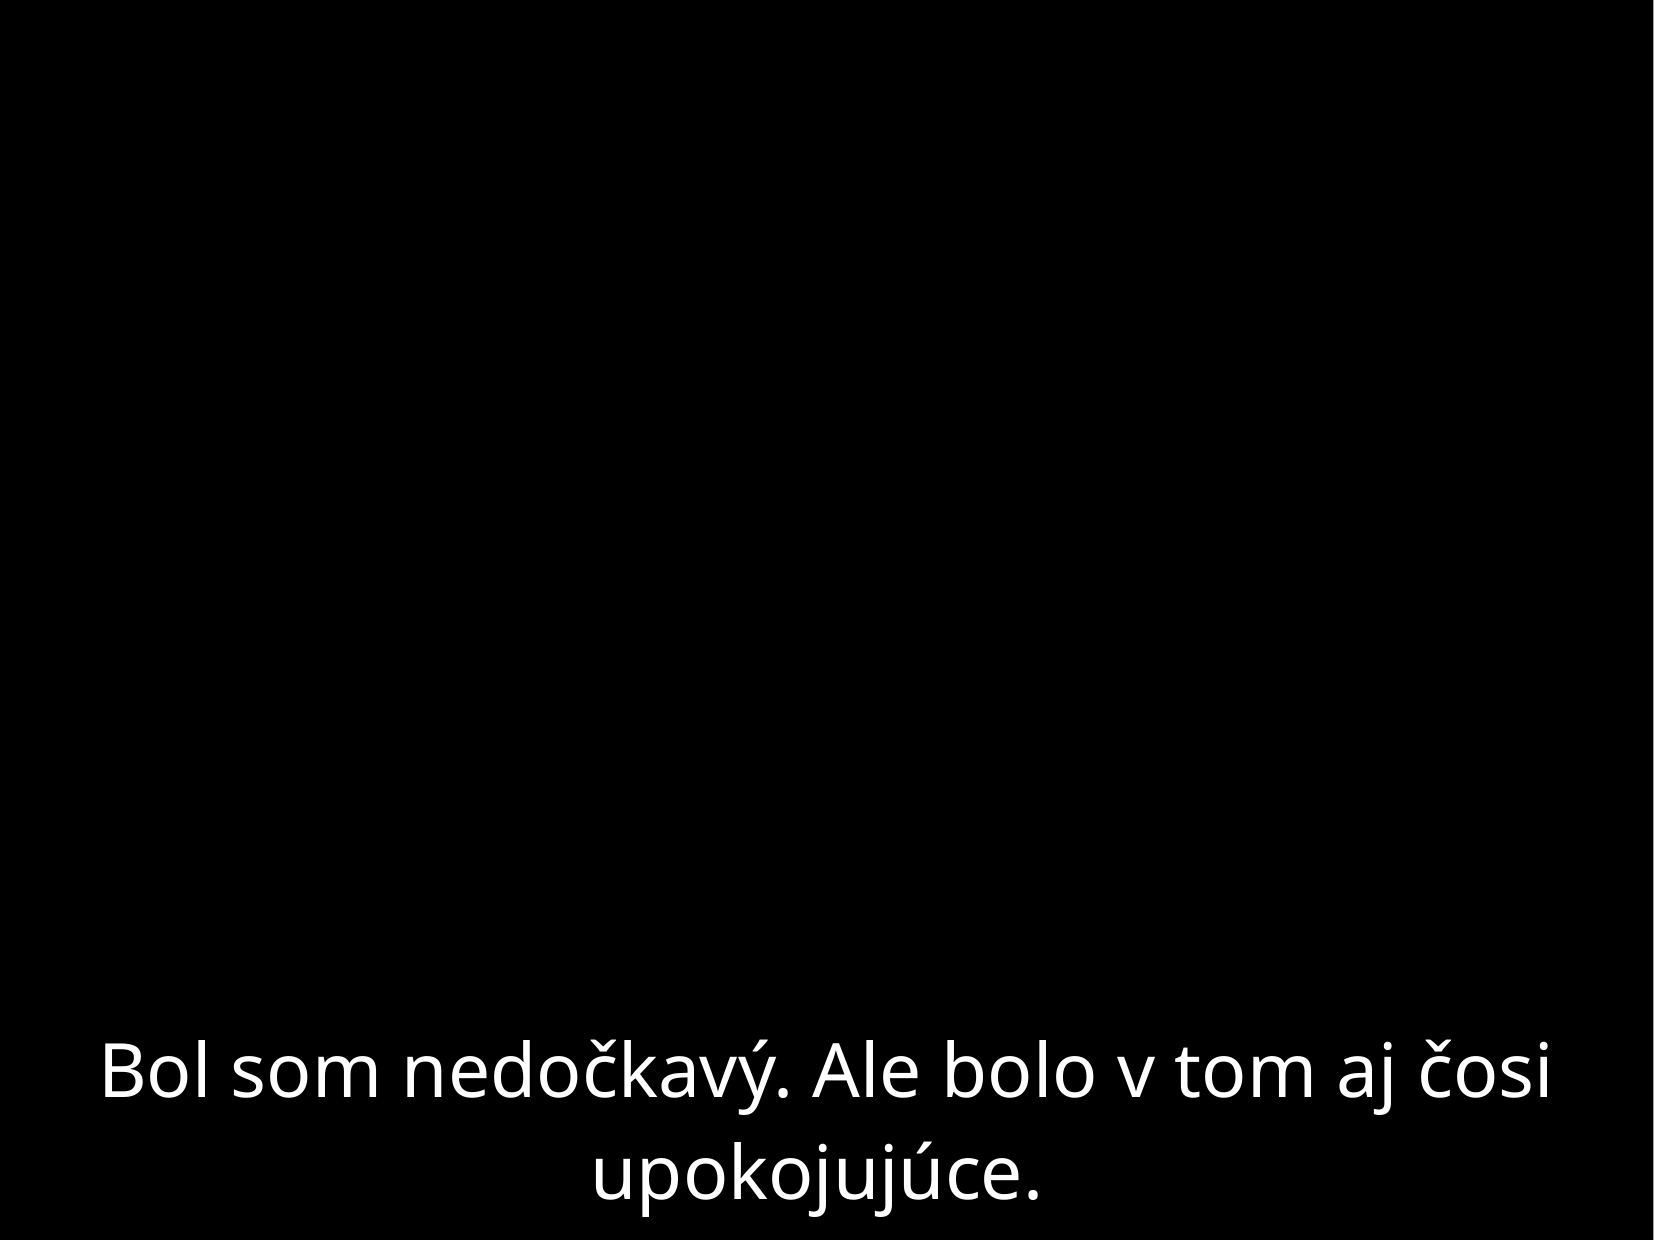

# Bol som nedočkavý. Ale bolo v tom aj čosi upokojujúce.